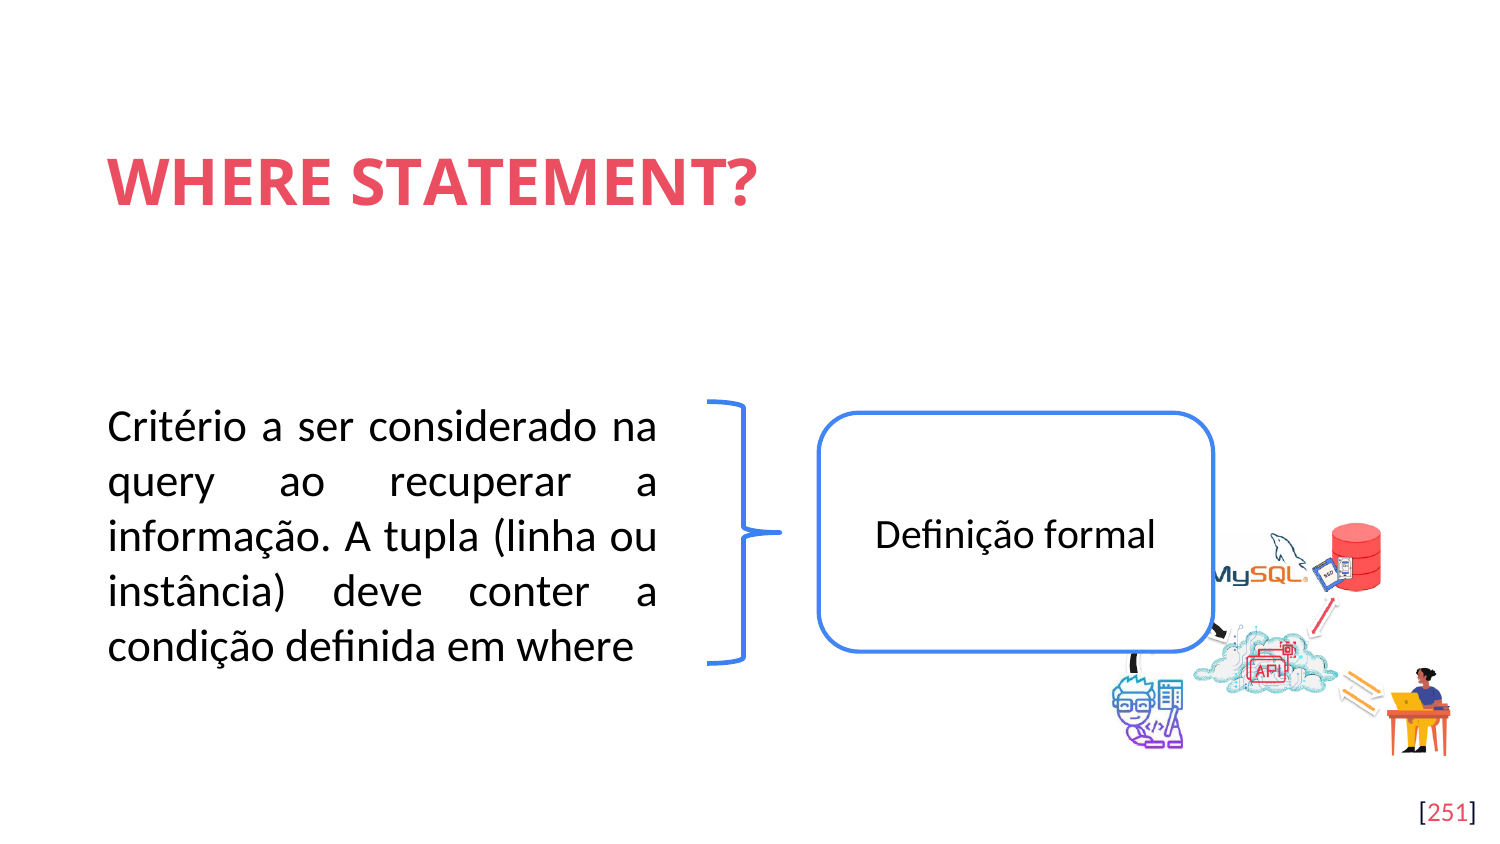

WHERE STATEMENT?
Critério a ser considerado na query ao recuperar a informação. A tupla (linha ou instância) deve conter a condição definida em where
Definição formal